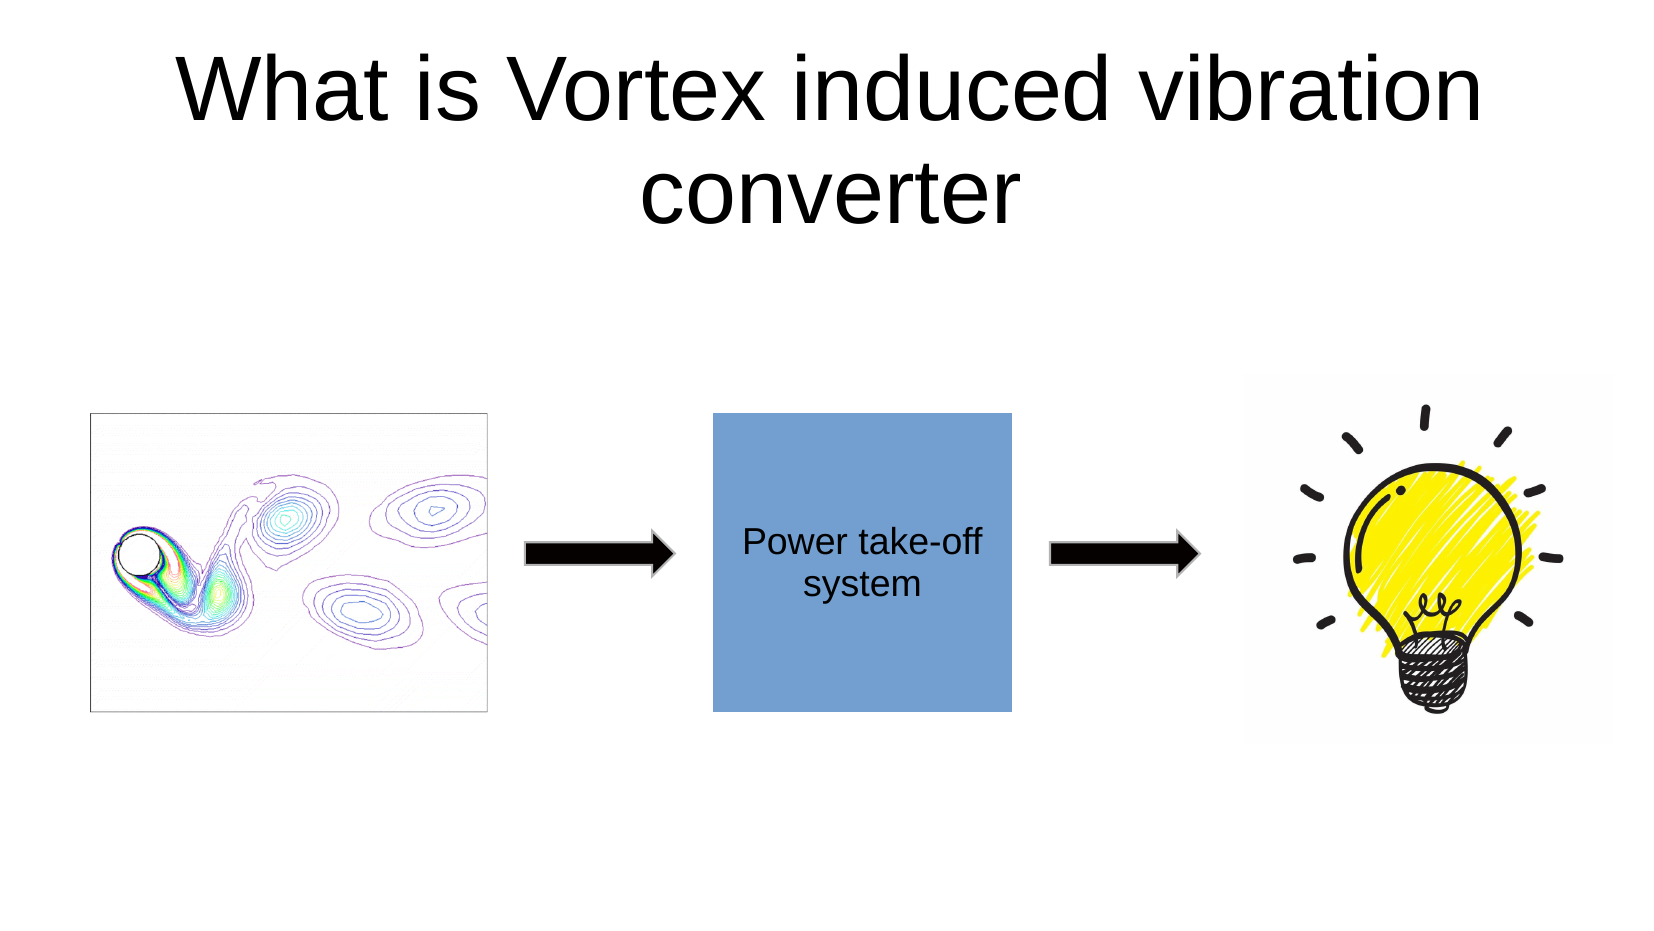

# What is Vortex induced vibration converter
Power take-off system